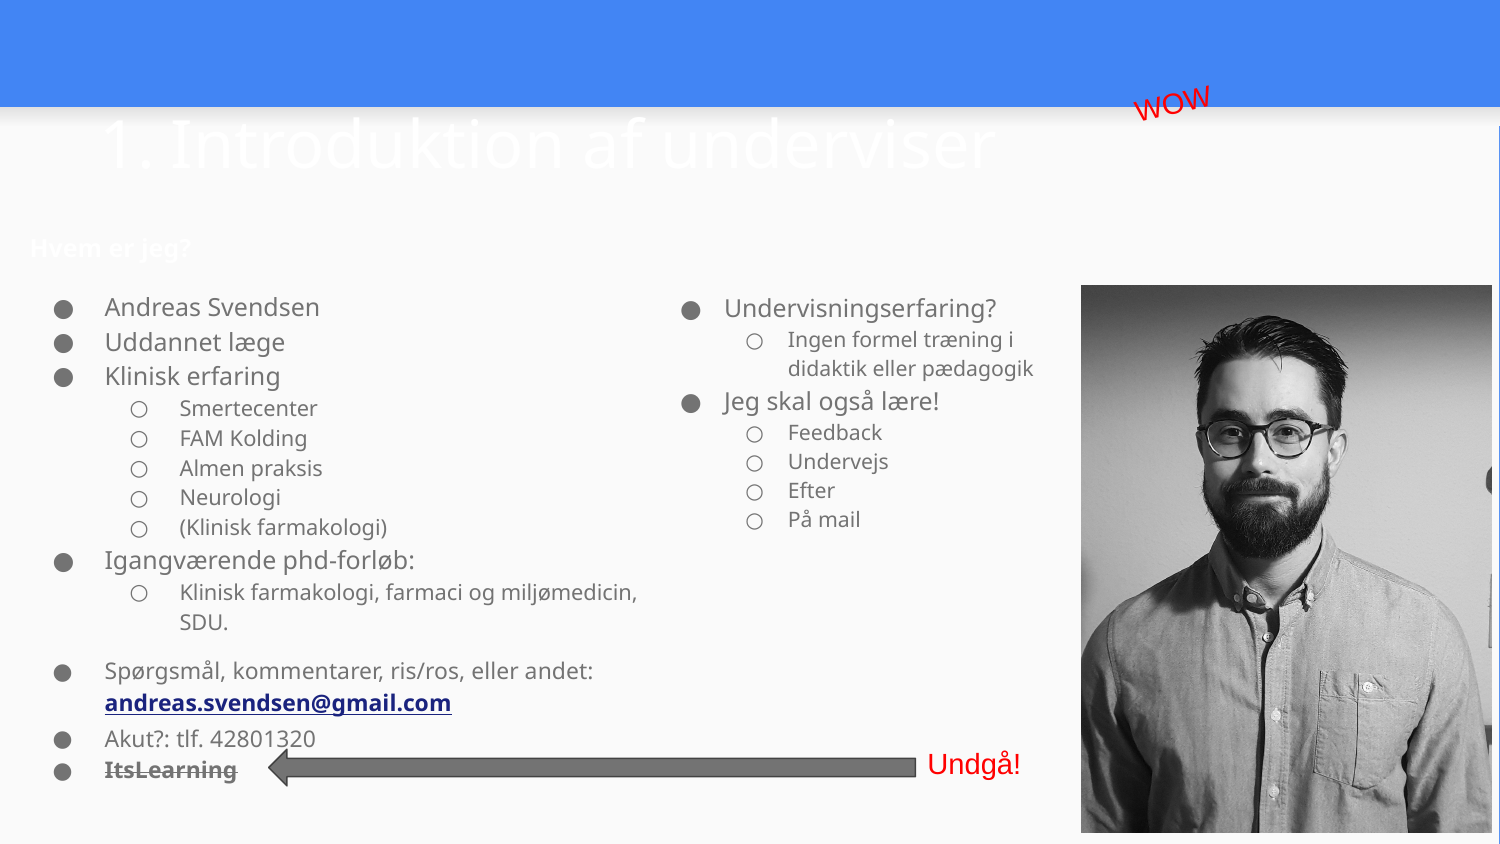

# Introduktion af underviser
WOW
Hvem er jeg?
Andreas Svendsen
Uddannet læge
Klinisk erfaring
Smertecenter
FAM Kolding
Almen praksis
Neurologi
(Klinisk farmakologi)
Igangværende phd-forløb:
Klinisk farmakologi, farmaci og miljømedicin, SDU.
Undervisningserfaring?
Ingen formel træning i didaktik eller pædagogik
Jeg skal også lære!
Feedback
Undervejs
Efter
På mail
Spørgsmål, kommentarer, ris/ros, eller andet:
andreas.svendsen@gmail.com
Akut?: tlf. 42801320
ItsLearning
Undgå!